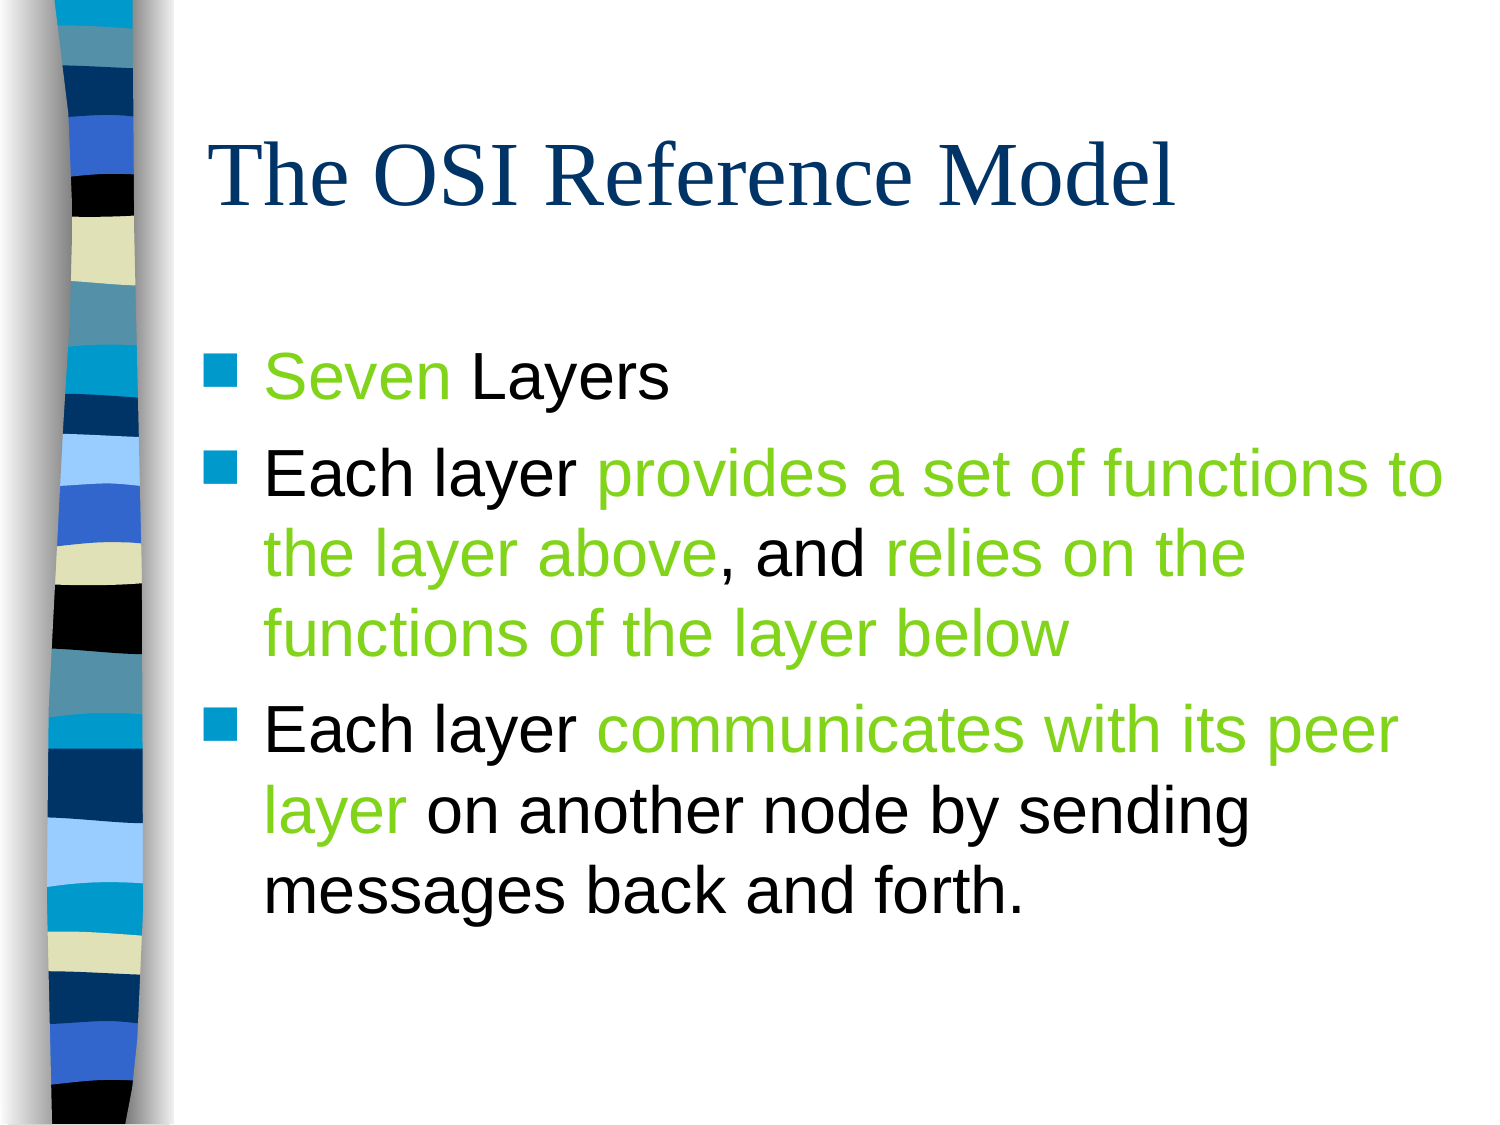

# The OSI Reference Model
Seven Layers
Each layer provides a set of functions to the layer above, and relies on the functions of the layer below
Each layer communicates with its peer layer on another node by sending messages back and forth.